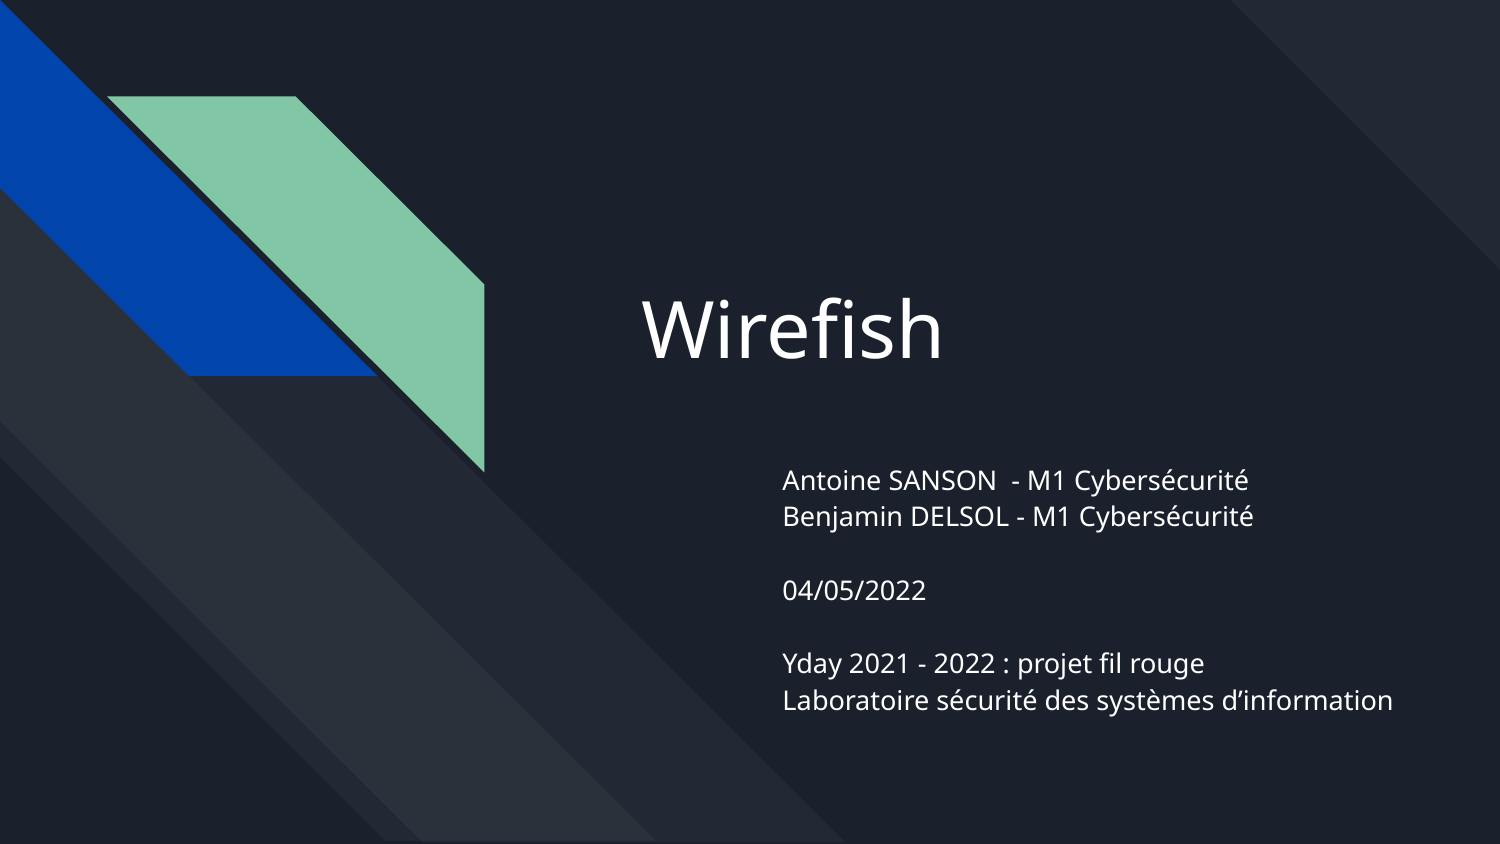

# Wirefish
Antoine SANSON - M1 Cybersécurité
Benjamin DELSOL - M1 Cybersécurité
04/05/2022
Yday 2021 - 2022 : projet fil rouge
Laboratoire sécurité des systèmes d’information